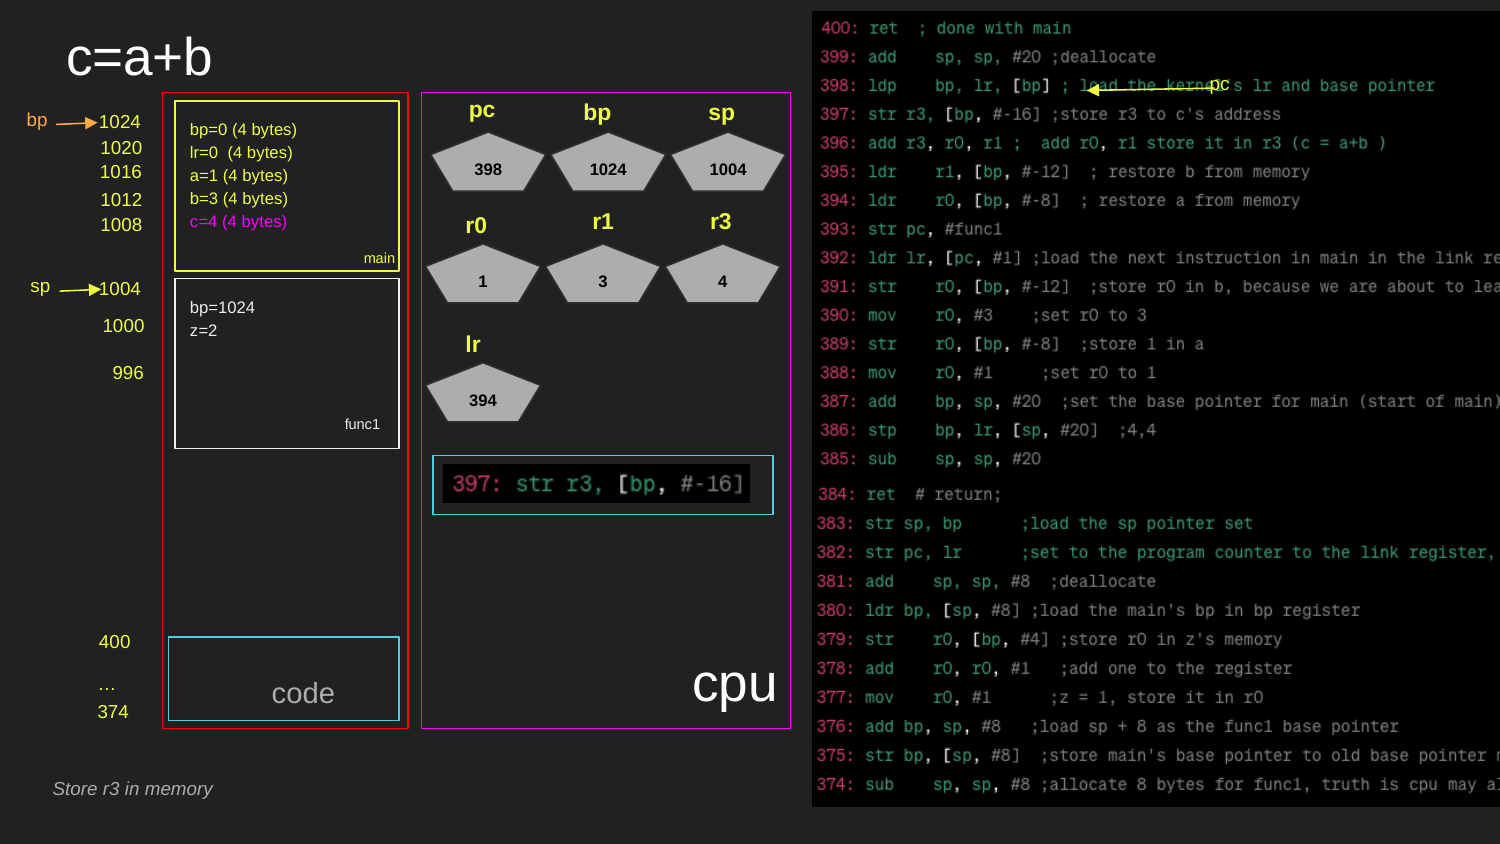

# c=a+b
pc
pc
bp
sp
bp
1024
bp=0 (4 bytes)
lr=0 (4 bytes)
a=1 (4 bytes)
b=3 (4 bytes)
c=4 (4 bytes)
1020
398
1024
1004
1016
1012
r1
r3
r0
1008
main
1
3
4
sp
1004
bp=1024
z=2
1000
lr
996
394
func1
400
cpu
…
code
374
Store r3 in memory